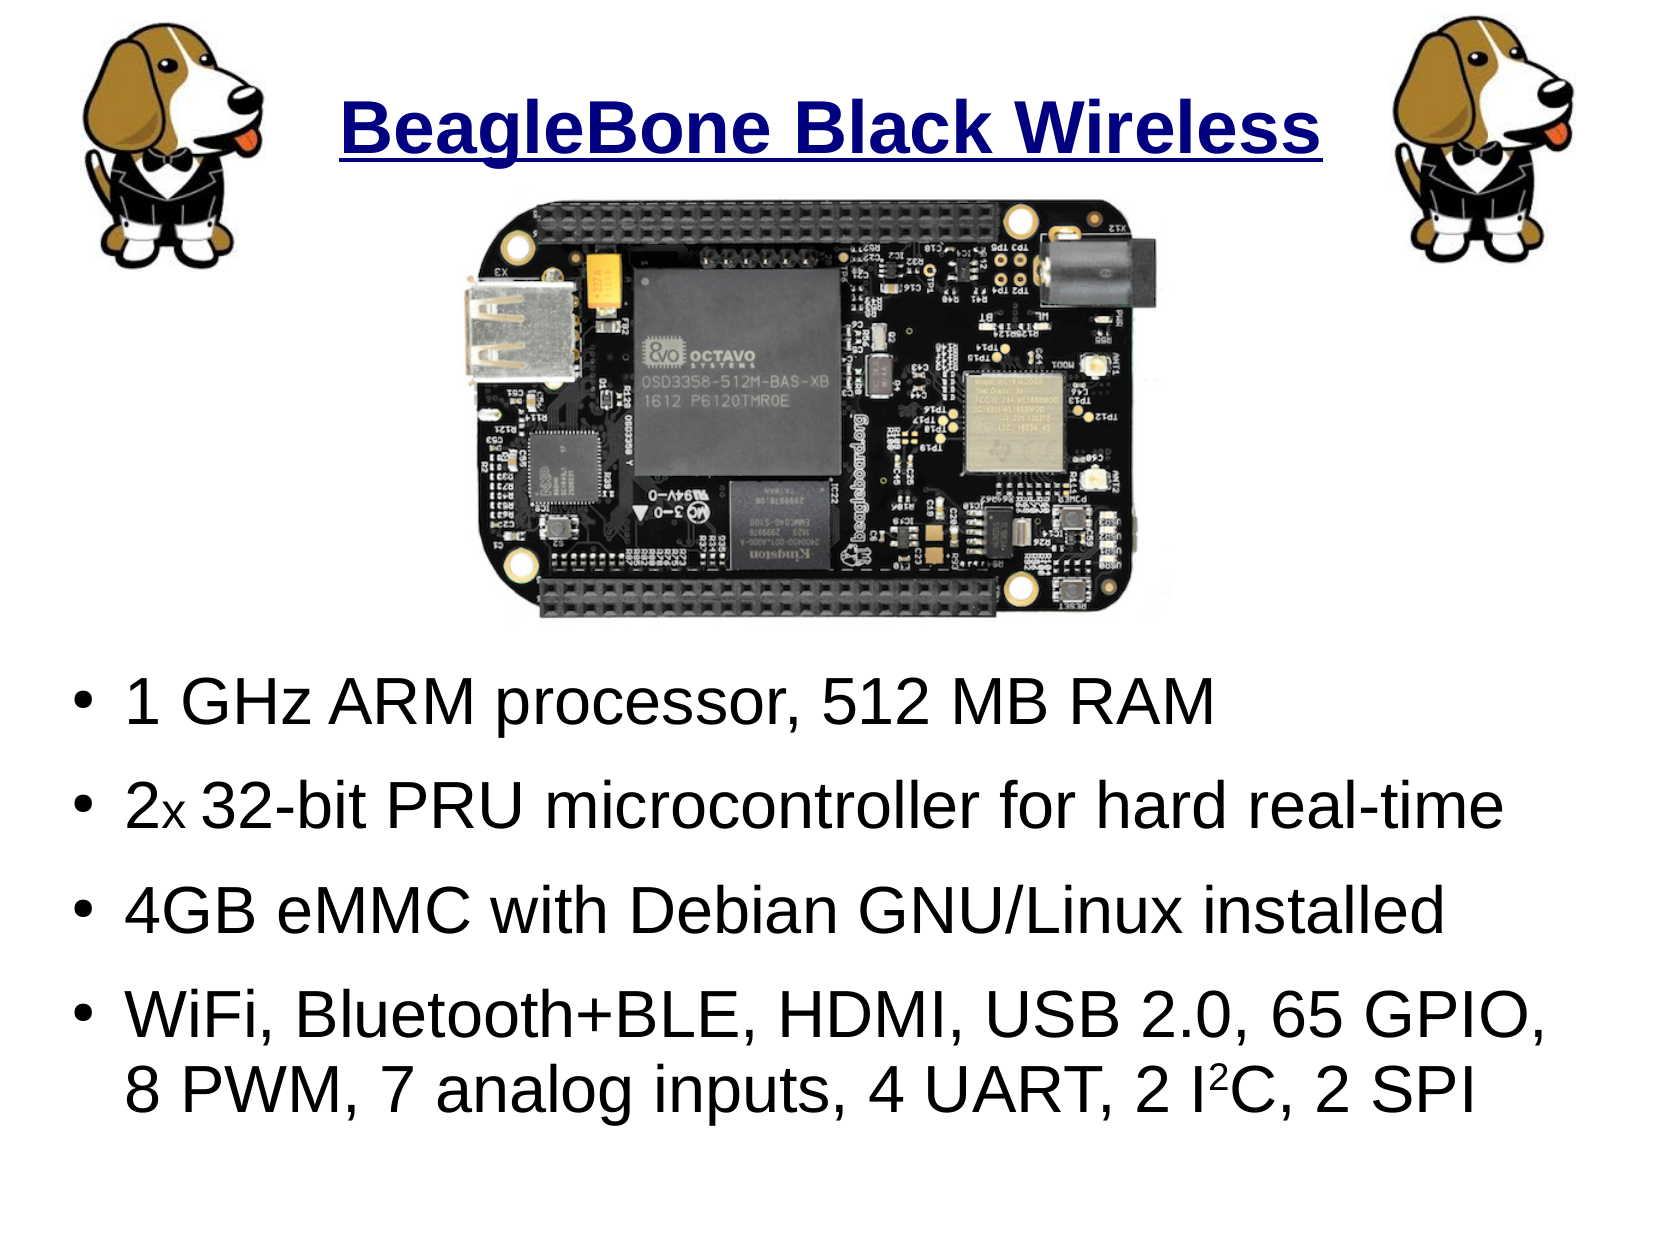

# BeagleBone Black Wireless
1 GHz ARM processor, 512 MB RAM
2x 32-bit PRU microcontroller for hard real-time
4GB eMMC with Debian GNU/Linux installed
WiFi, Bluetooth+BLE, HDMI, USB 2.0, 65 GPIO, 8 PWM, 7 analog inputs, 4 UART, 2 I2C, 2 SPI